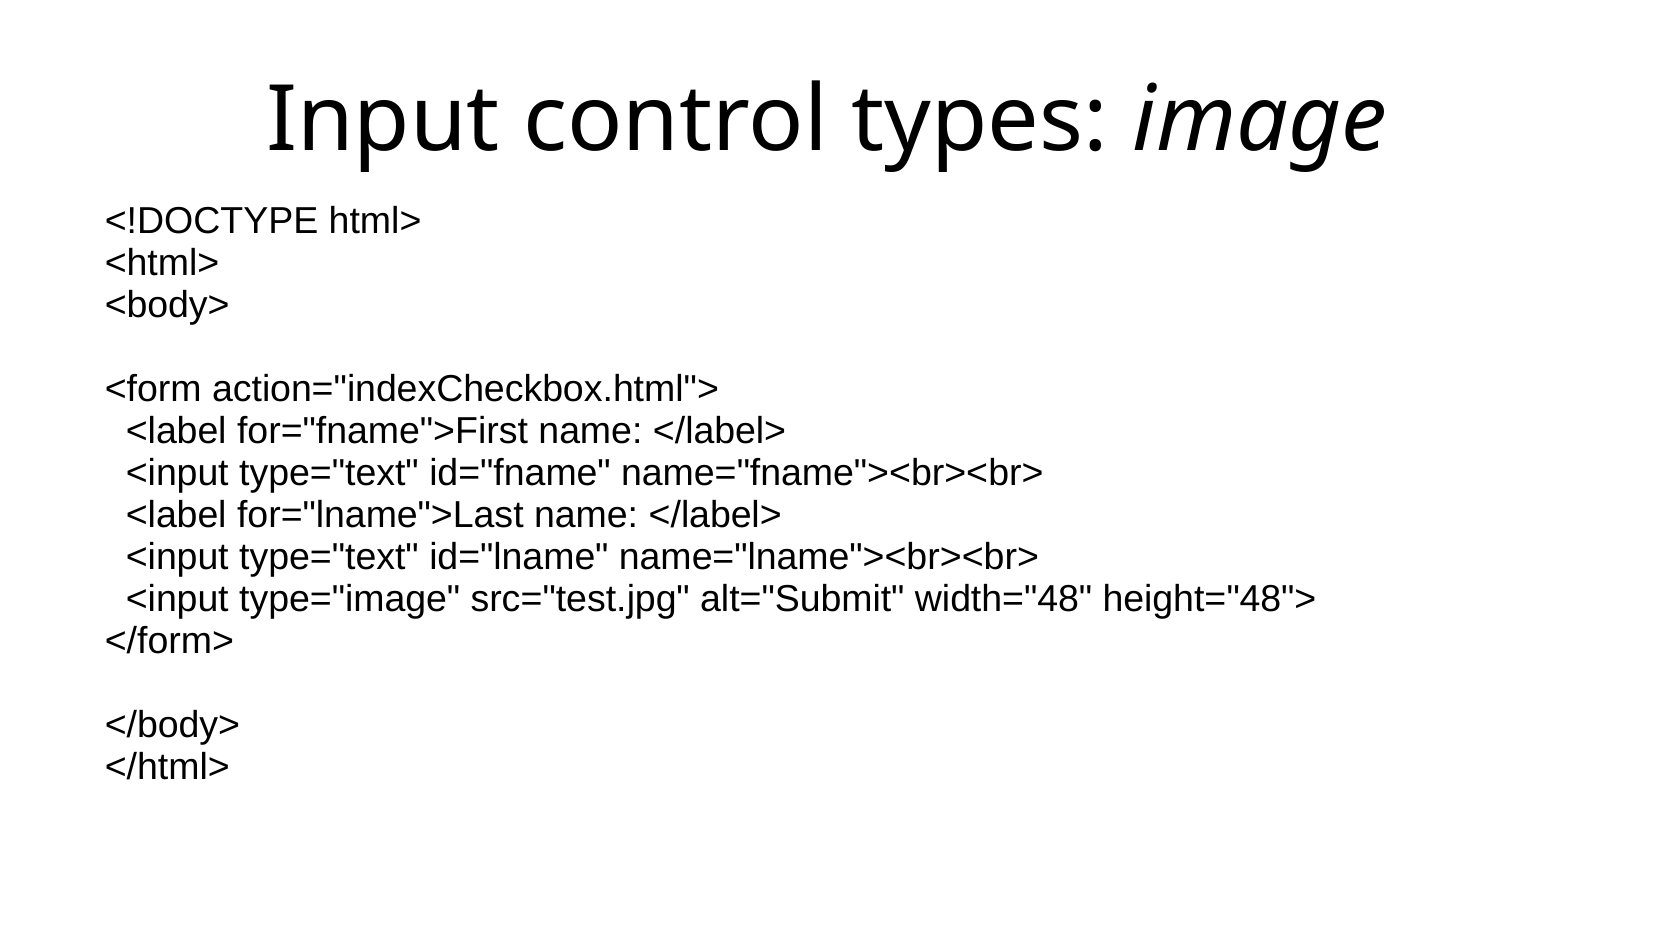

# Input control types: image
<!DOCTYPE html>
<html>
<body>
<form action="indexCheckbox.html">
 <label for="fname">First name: </label>
 <input type="text" id="fname" name="fname"><br><br>
 <label for="lname">Last name: </label>
 <input type="text" id="lname" name="lname"><br><br>
 <input type="image" src="test.jpg" alt="Submit" width="48" height="48">
</form>
</body>
</html>